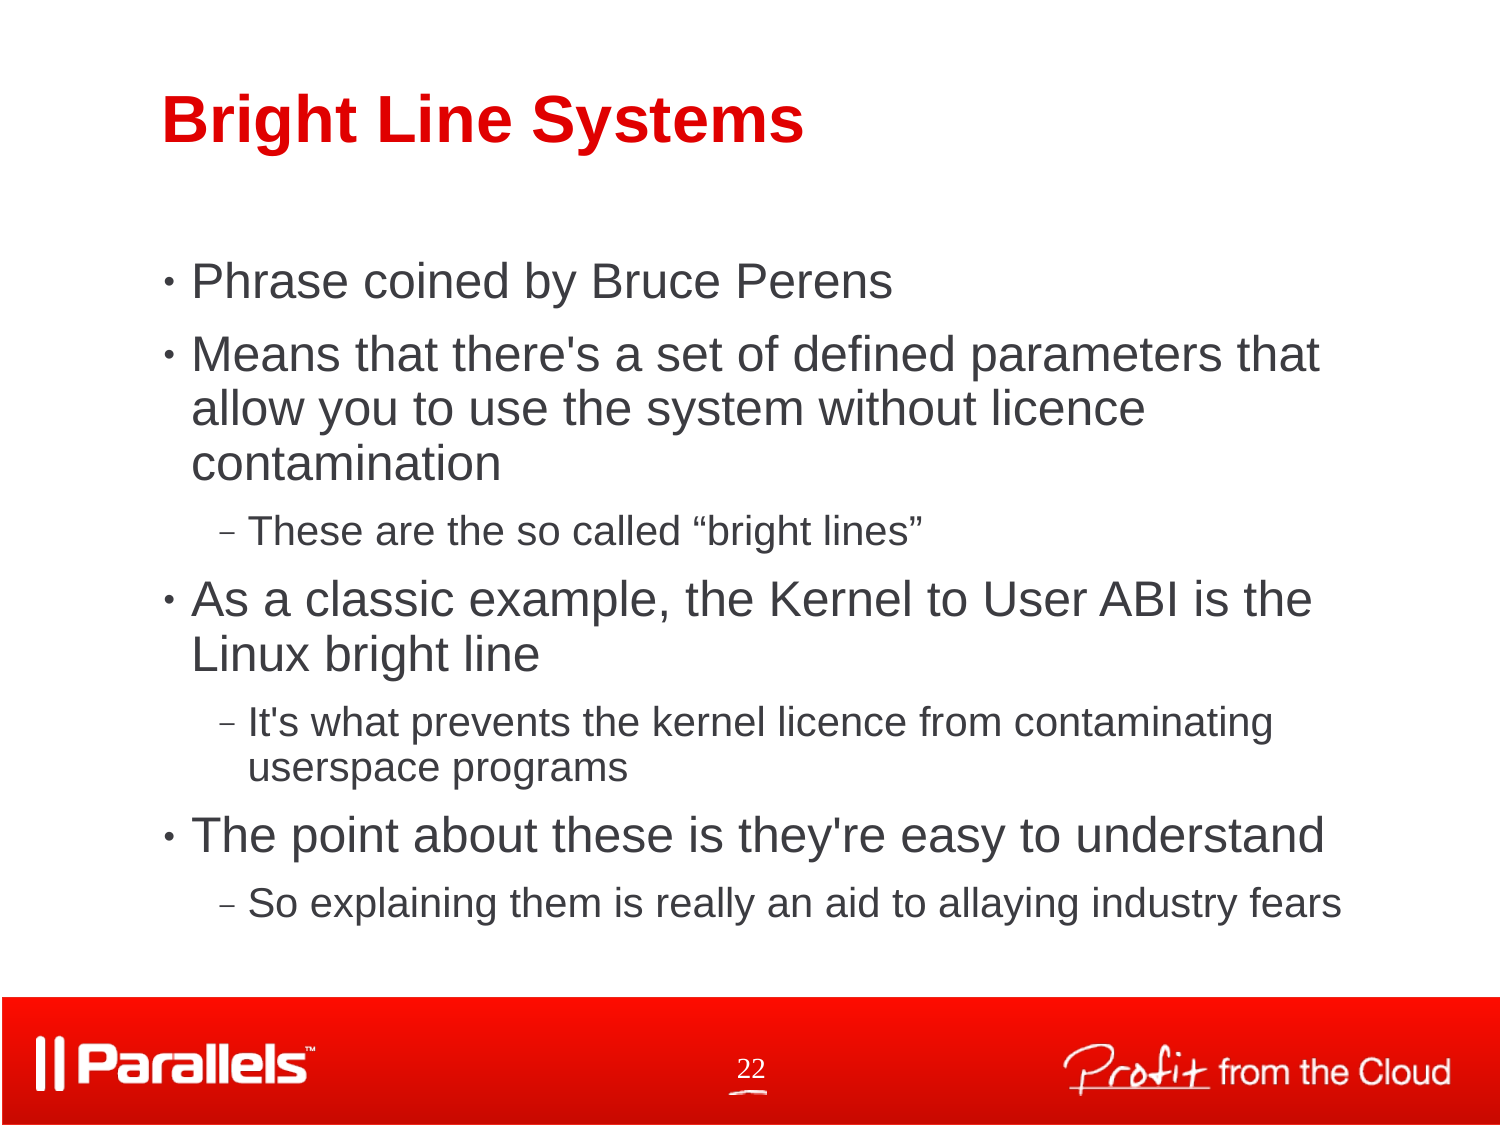

# Bright Line Systems
Phrase coined by Bruce Perens
Means that there's a set of defined parameters that allow you to use the system without licence contamination
These are the so called “bright lines”
As a classic example, the Kernel to User ABI is the Linux bright line
It's what prevents the kernel licence from contaminating userspace programs
The point about these is they're easy to understand
So explaining them is really an aid to allaying industry fears